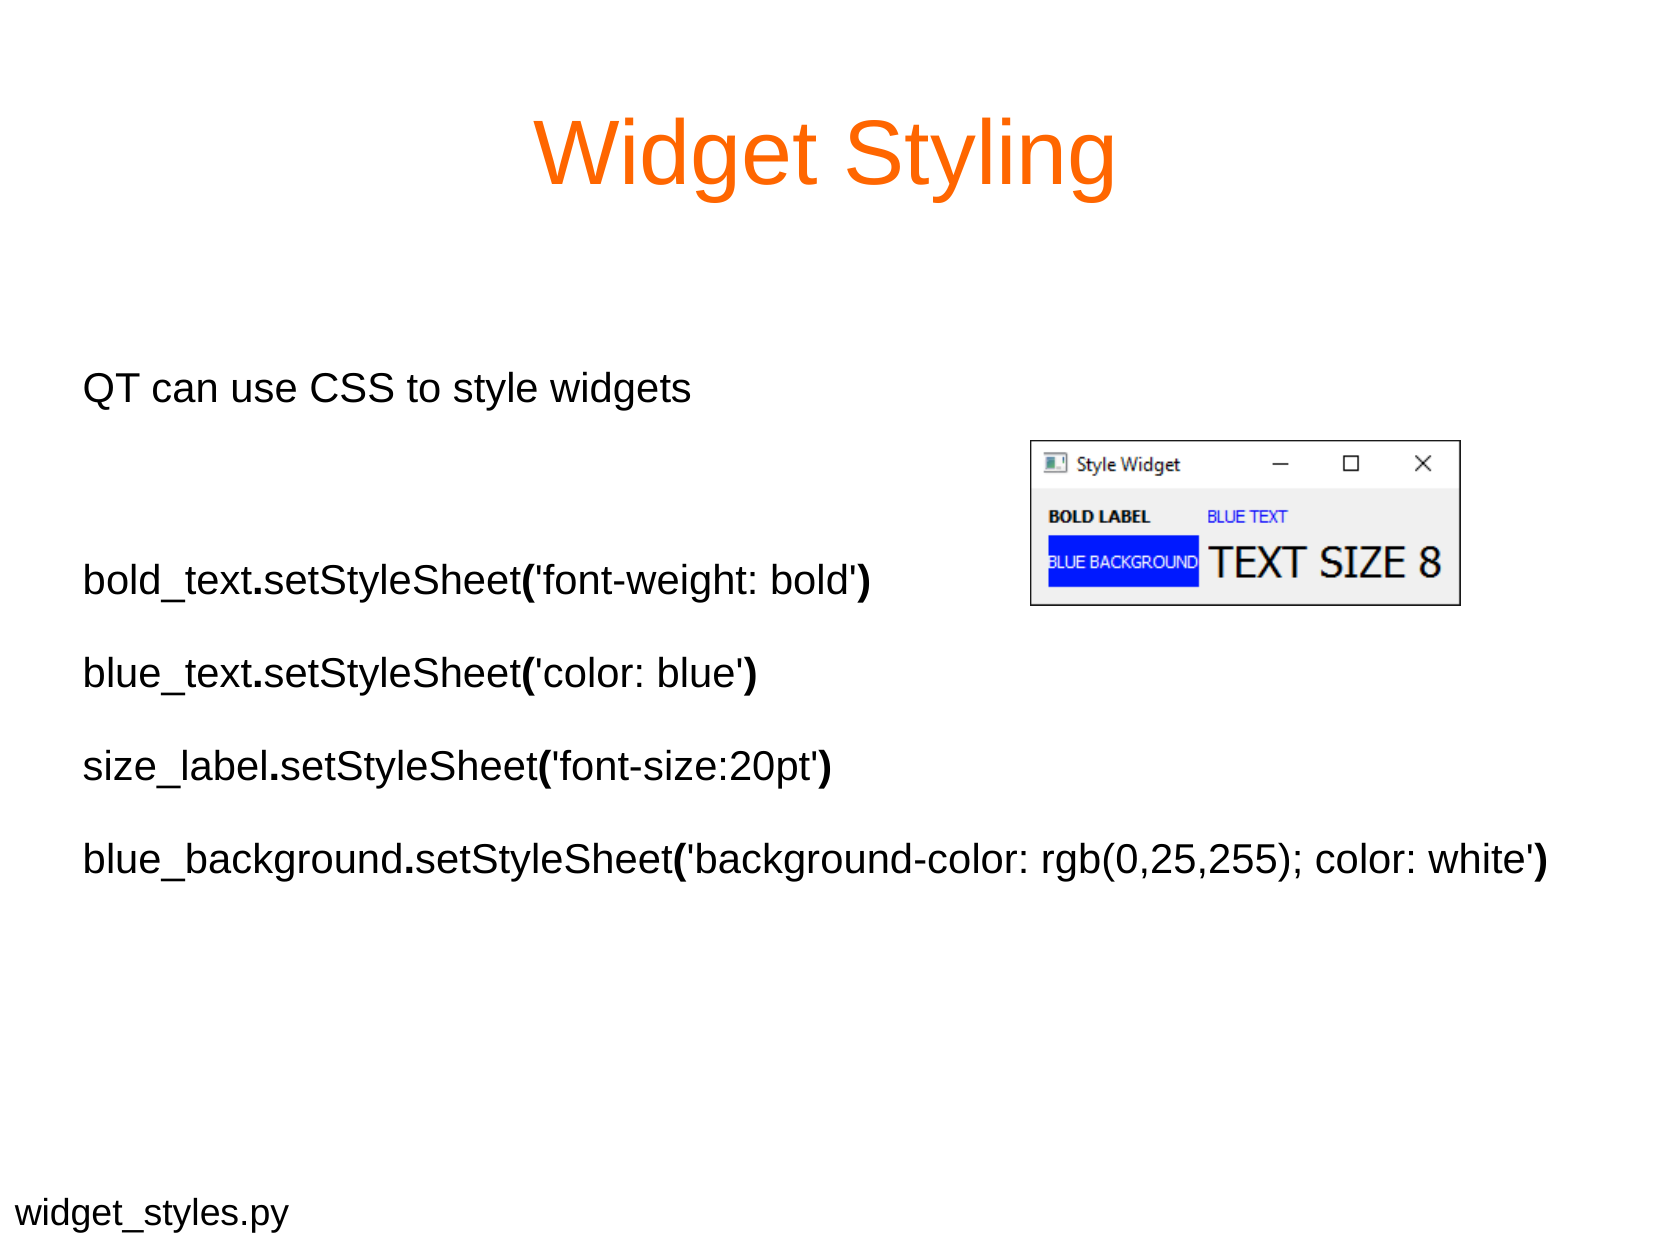

Widget Styling
QT can use CSS to style widgets
bold_text.setStyleSheet('font-weight: bold')
blue_text.setStyleSheet('color: blue')
size_label.setStyleSheet('font-size:20pt')
blue_background.setStyleSheet('background-color: rgb(0,25,255); color: white')
widget_styles.py